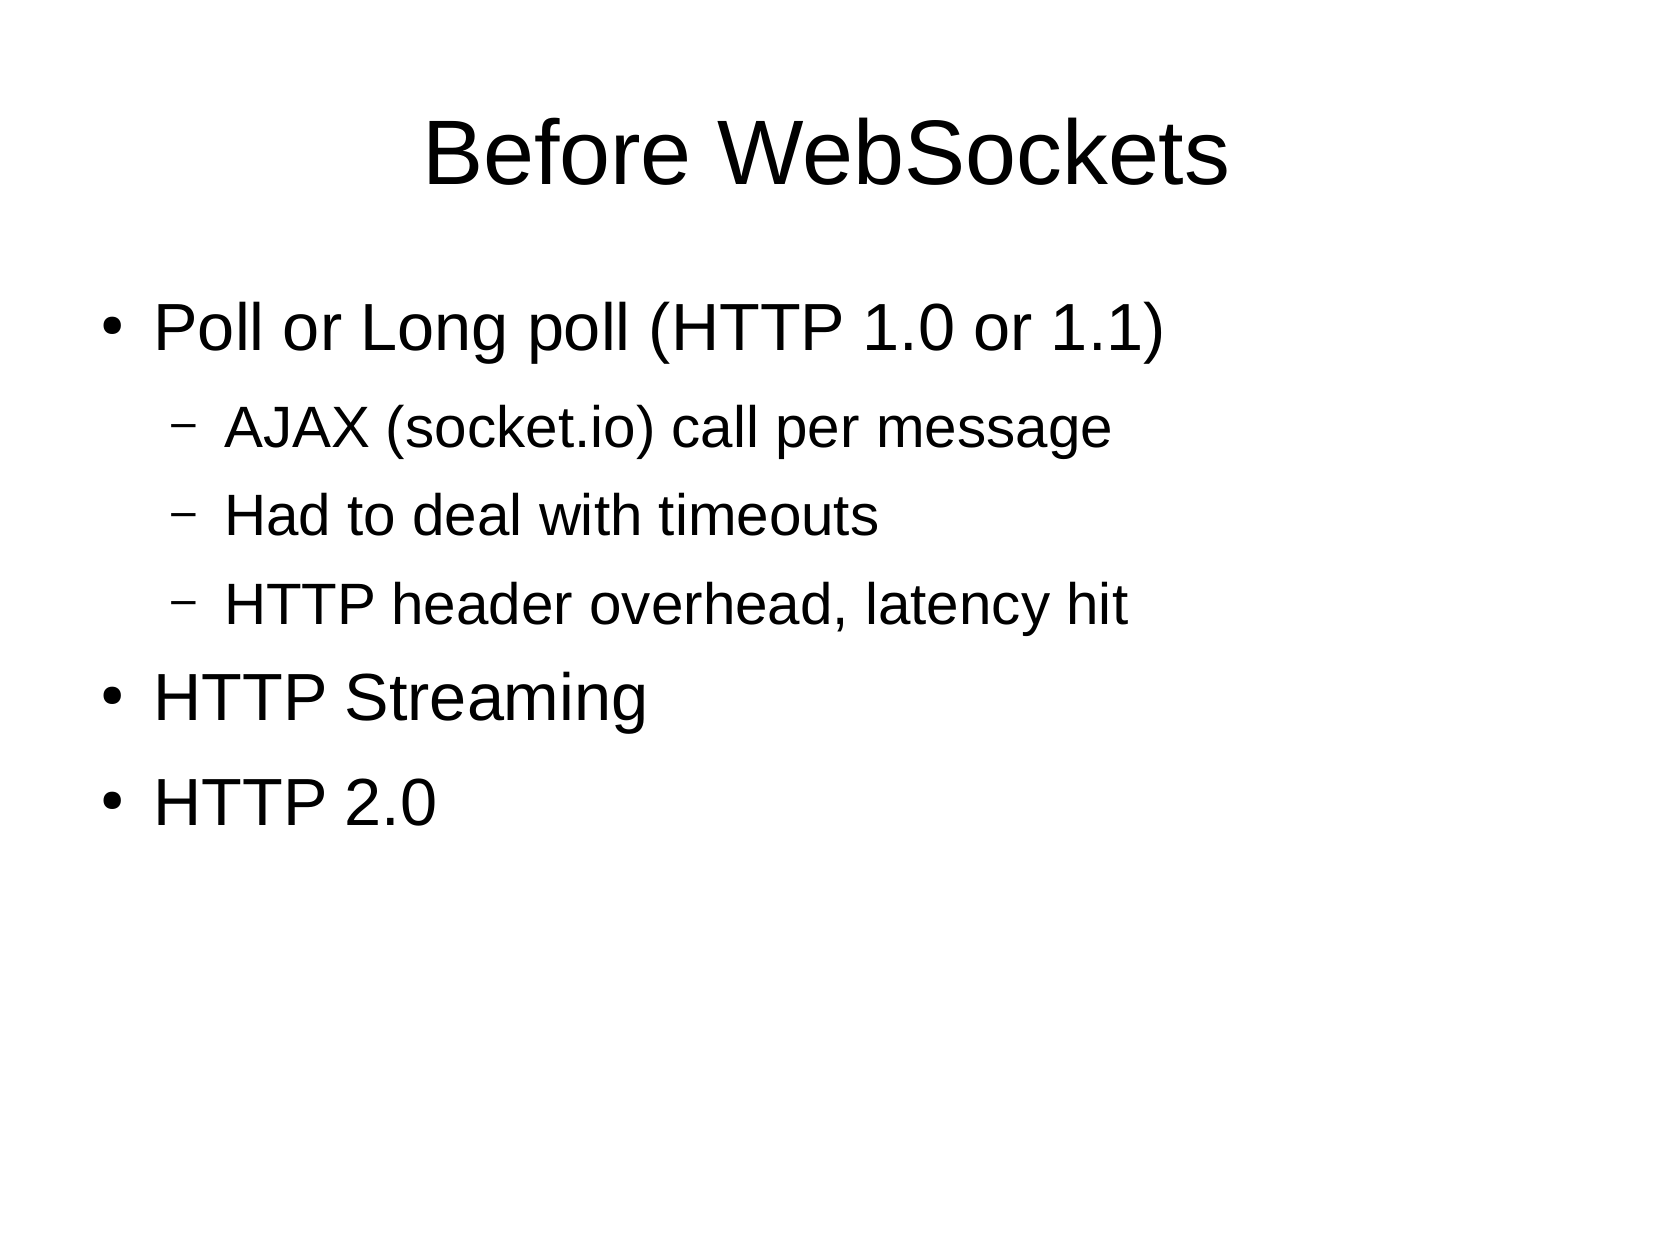

# Before WebSockets
Poll or Long poll (HTTP 1.0 or 1.1)
AJAX (socket.io) call per message
Had to deal with timeouts
HTTP header overhead, latency hit
HTTP Streaming
HTTP 2.0